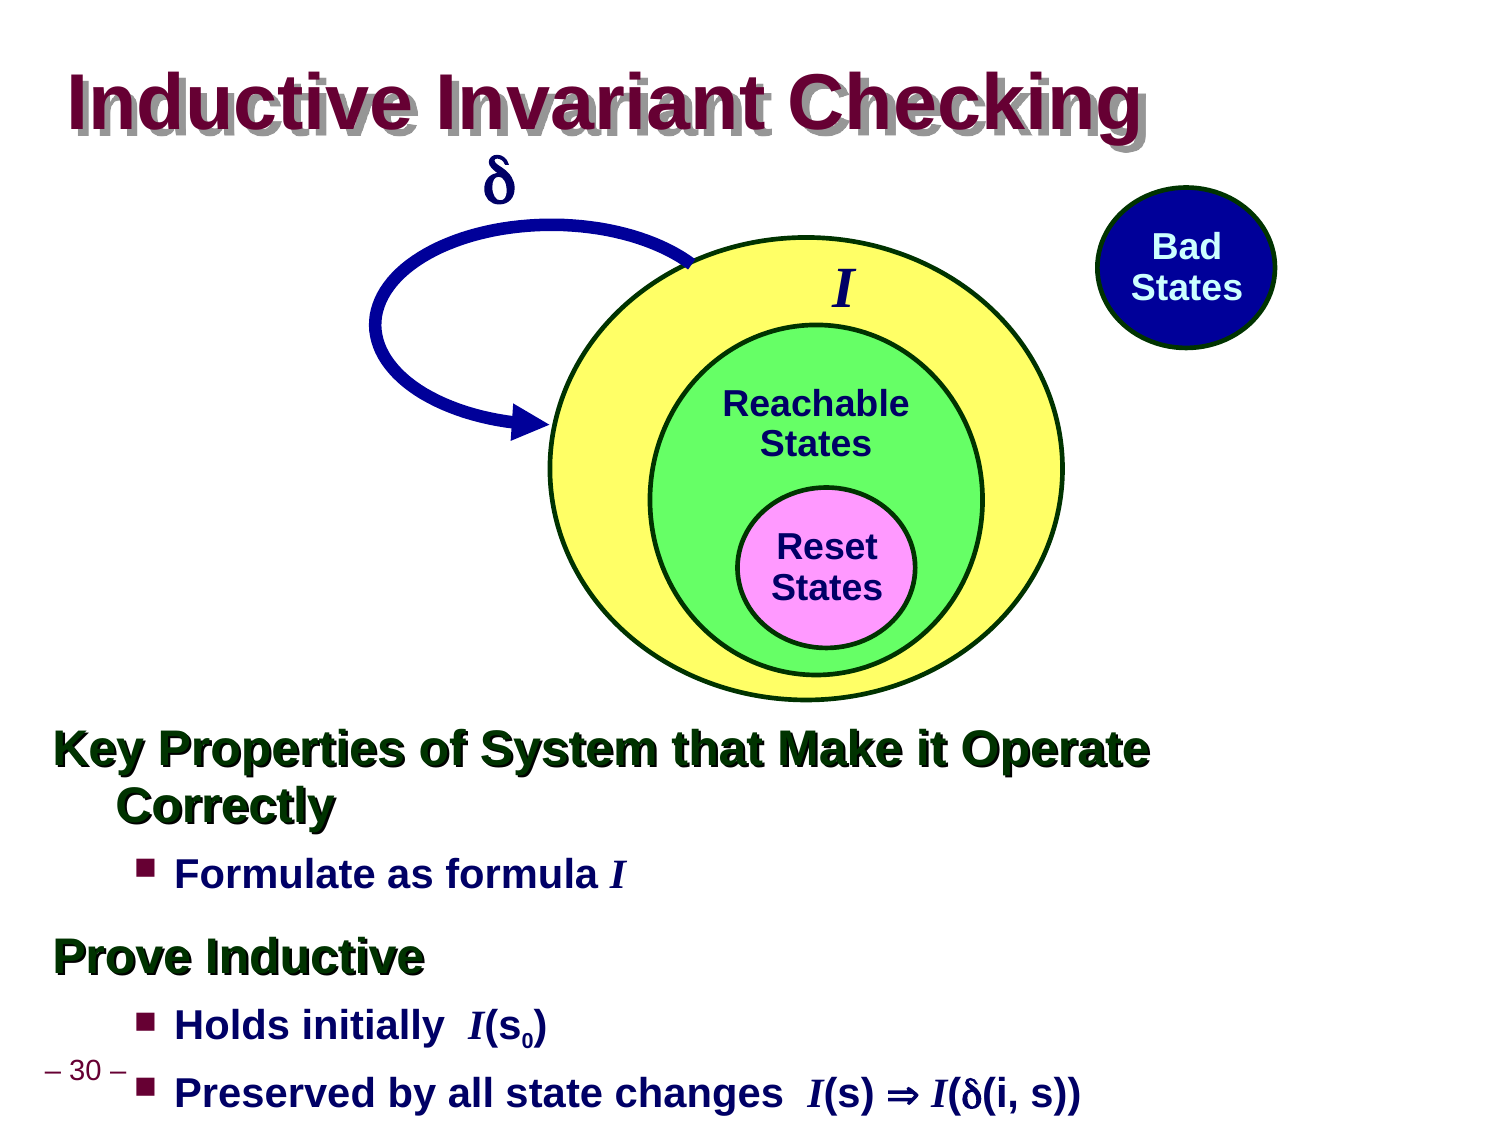

# Inductive Invariant Checking

Bad
States
I
Reachable
States
Reset
States
Key Properties of System that Make it Operate Correctly
Formulate as formula I
Prove Inductive
Holds initially I(s0)
Preserved by all state changes I(s)  I((i, s))